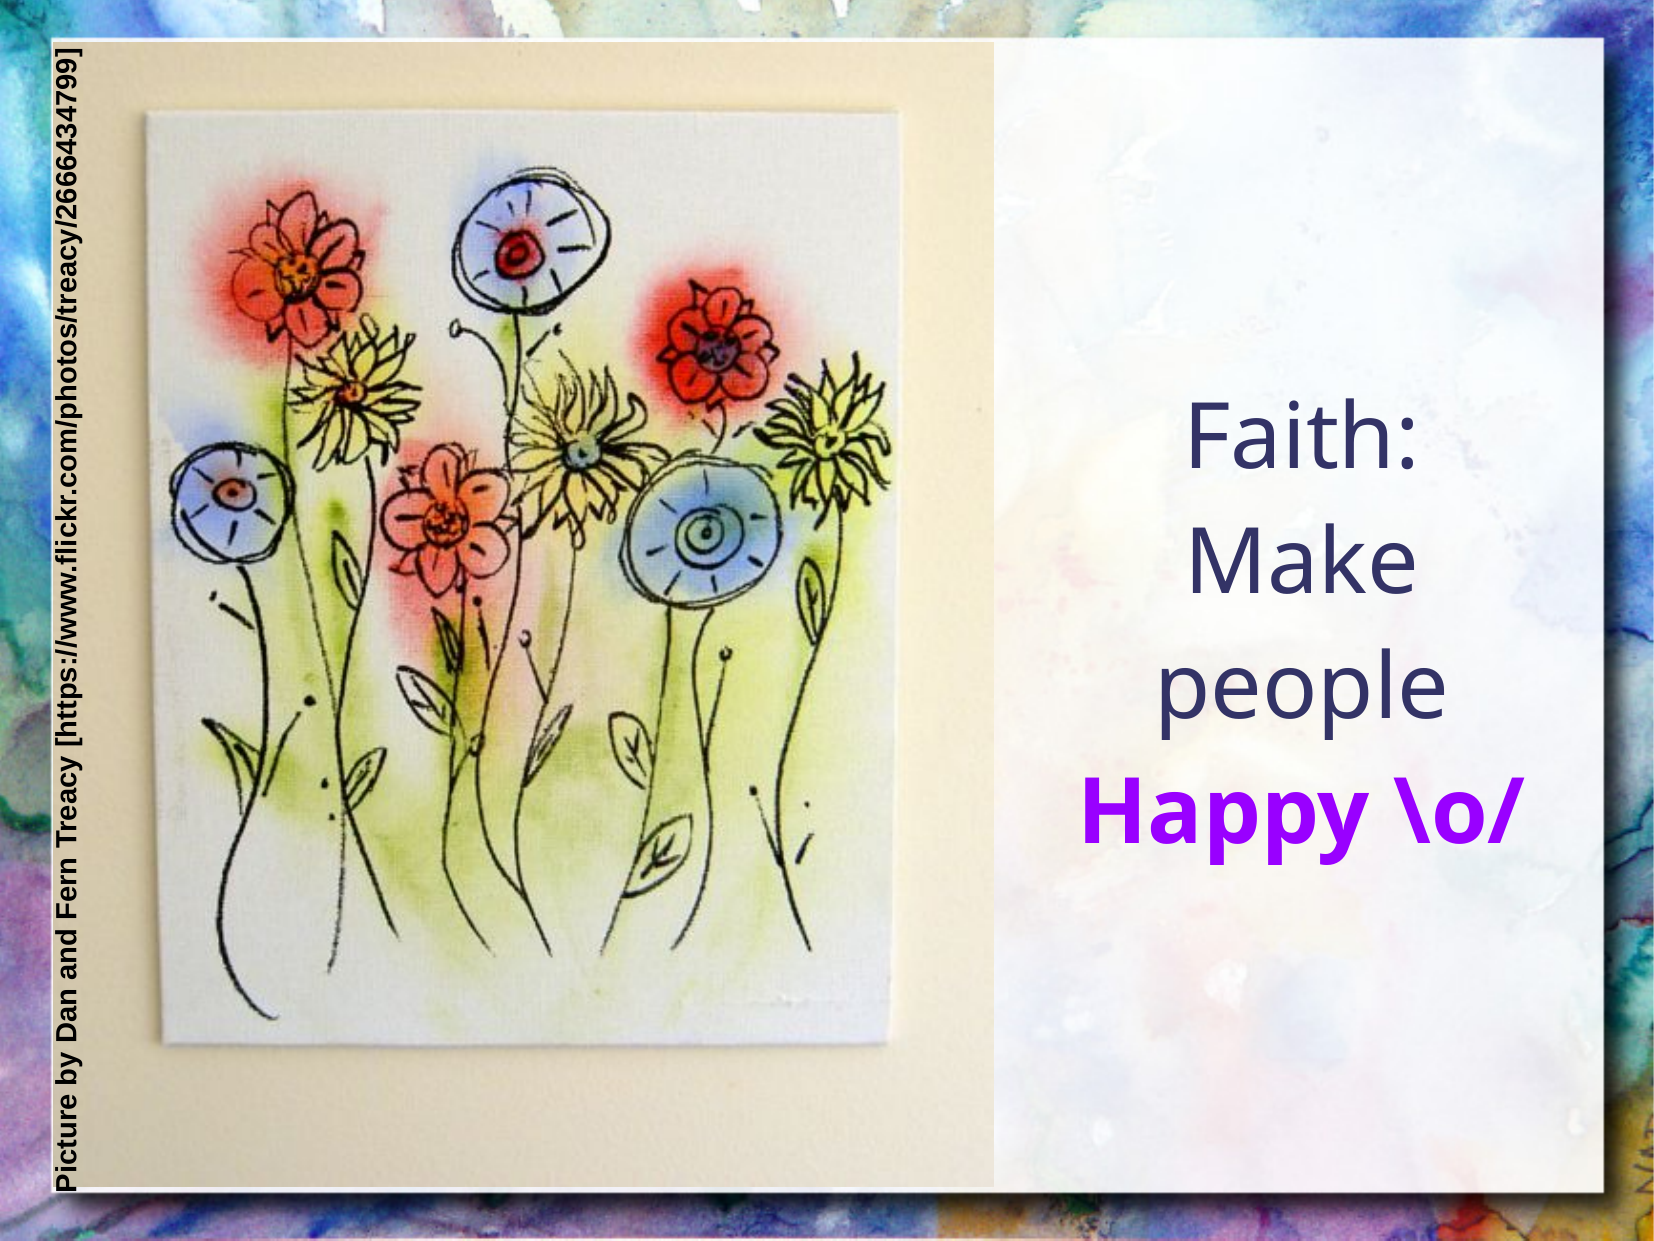

# Faith: Make people Happy \o/
Picture by Dan and Fern Treacy [https://www.flickr.com/photos/treacy/2666434799]